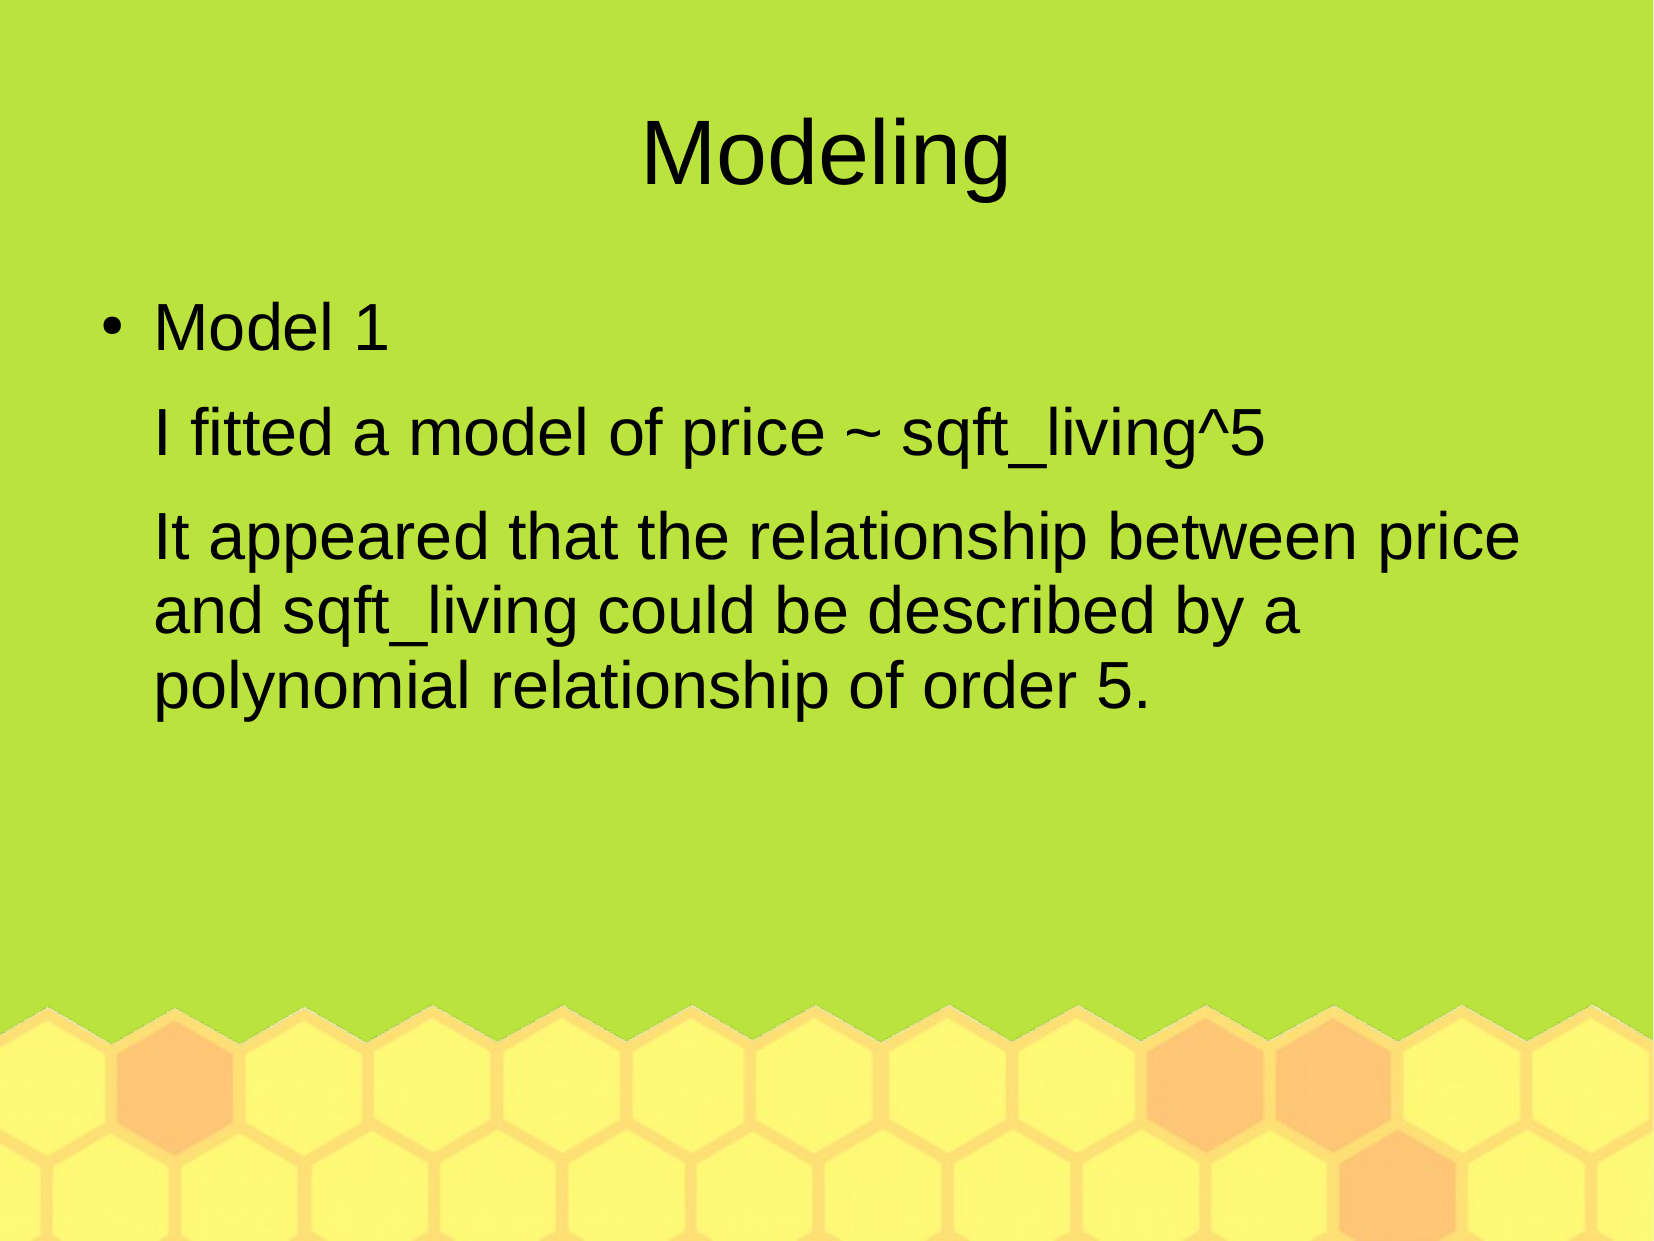

# Modeling
Model 1
I fitted a model of price ~ sqft_living^5
It appeared that the relationship between price and sqft_living could be described by a polynomial relationship of order 5.